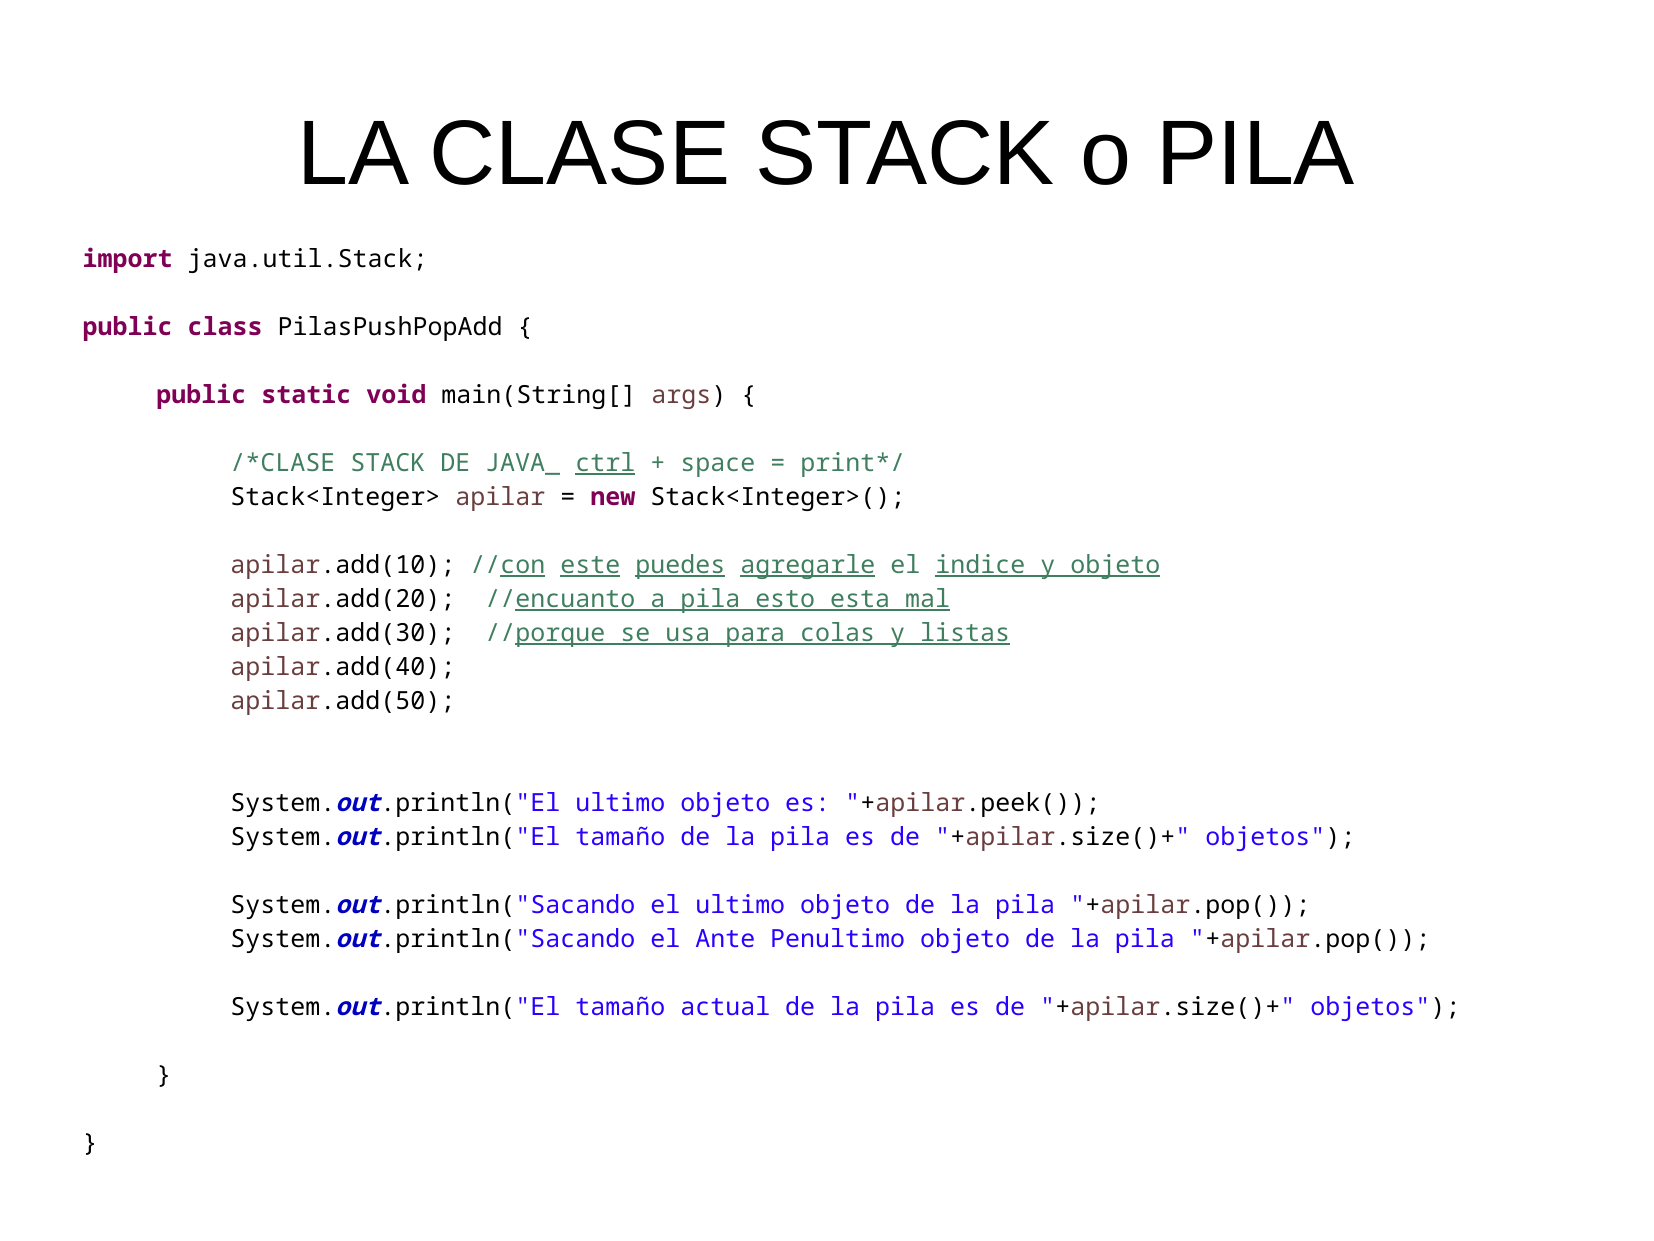

# LA CLASE STACK o PILA
import java.util.Stack;
public class PilasPushPopAdd {
	public static void main(String[] args) {
		/*CLASE STACK DE JAVA_ ctrl + space = print*/
		Stack<Integer> apilar = new Stack<Integer>();
		apilar.add(10); //con este puedes agregarle el indice y objeto
		apilar.add(20); //encuanto a pila esto esta mal
		apilar.add(30); //porque se usa para colas y listas
		apilar.add(40);
		apilar.add(50);
		System.out.println("El ultimo objeto es: "+apilar.peek());
		System.out.println("El tamaño de la pila es de "+apilar.size()+" objetos");
		System.out.println("Sacando el ultimo objeto de la pila "+apilar.pop());
		System.out.println("Sacando el Ante Penultimo objeto de la pila "+apilar.pop());
		System.out.println("El tamaño actual de la pila es de "+apilar.size()+" objetos");
	}
}